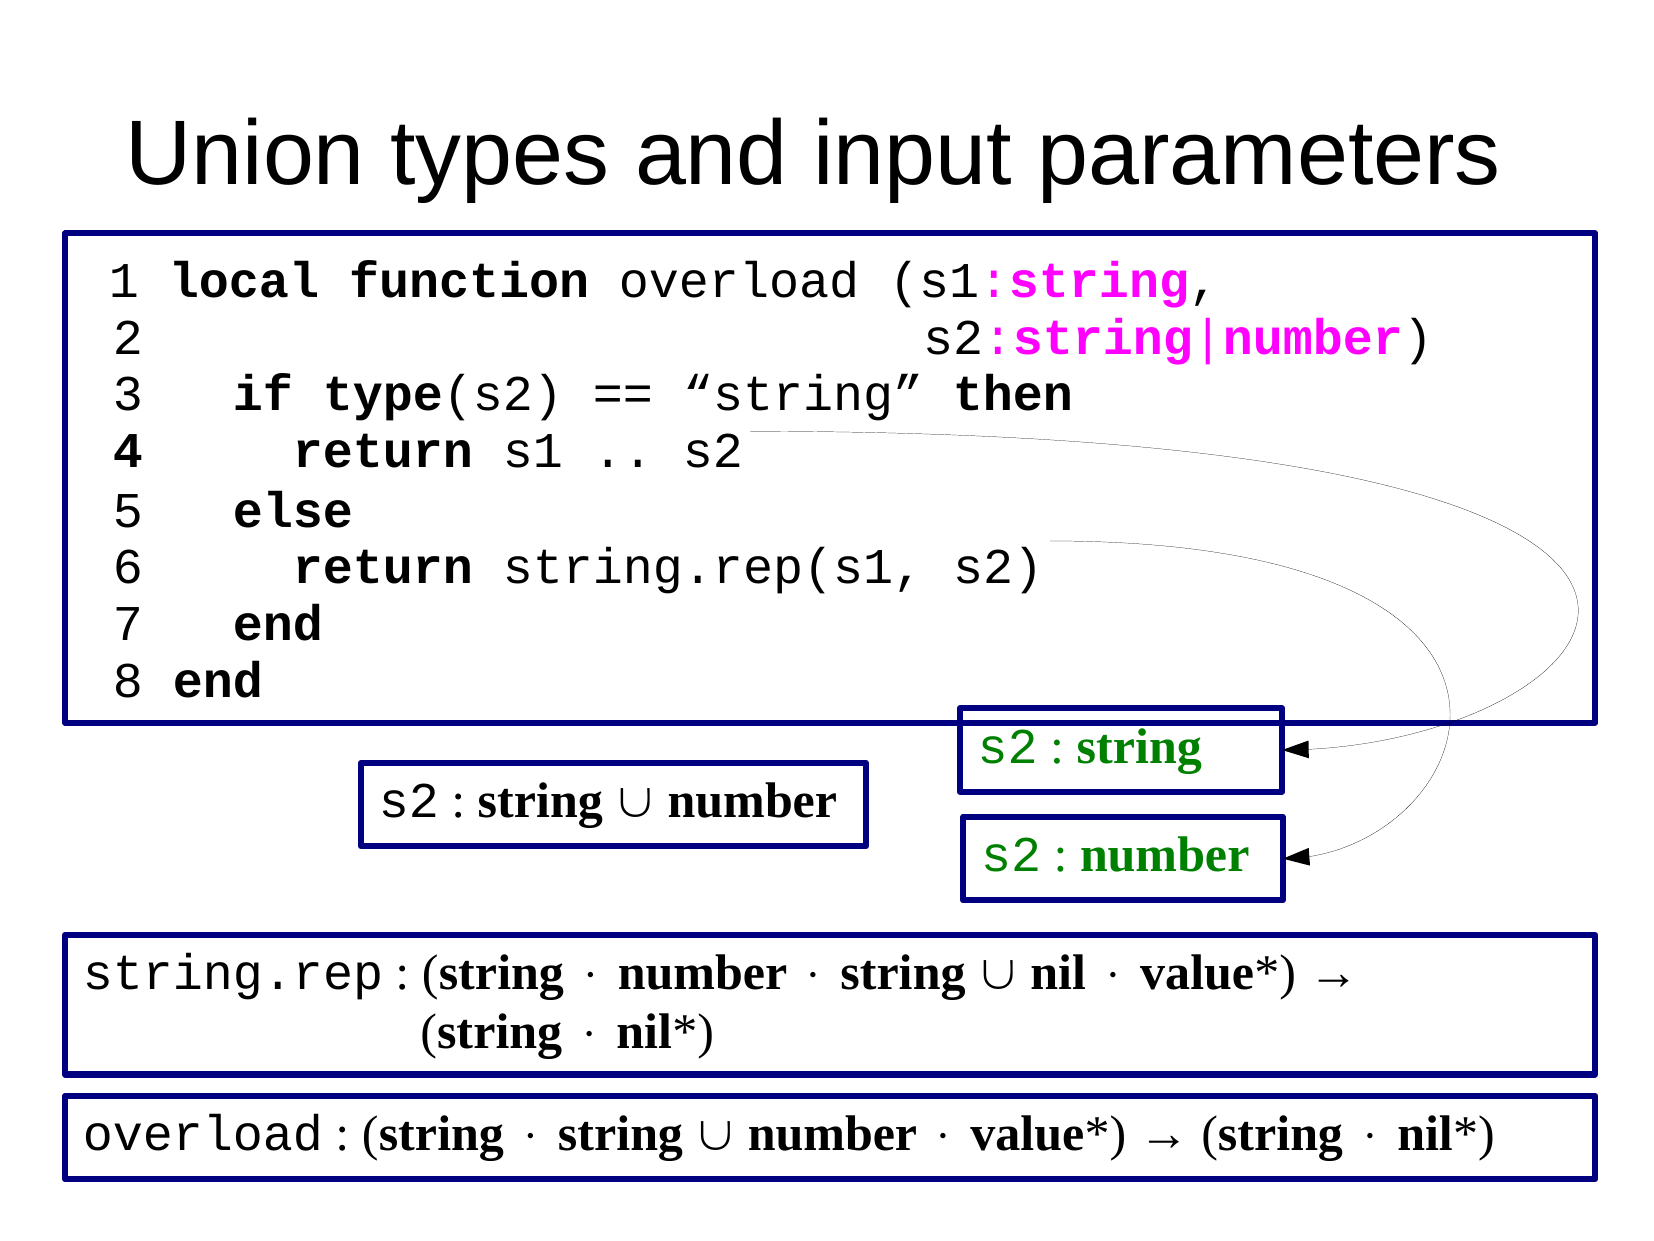

# Union types and input parameters
 1 local function overload (s1:string,
 2 s2:string|number)
 3 if type(s2) == “string” then
 4 return s1 .. s2
 5 else
 6 return string.rep(s1, s2)
 7 end
 8 end
s2 : string
s2 : string ∪ number
s2 : number
string.rep : (string × number × string ∪ nil × value*) →
 (string × nil*)
overload : (string × string ∪ number × value*) → (string × nil*)